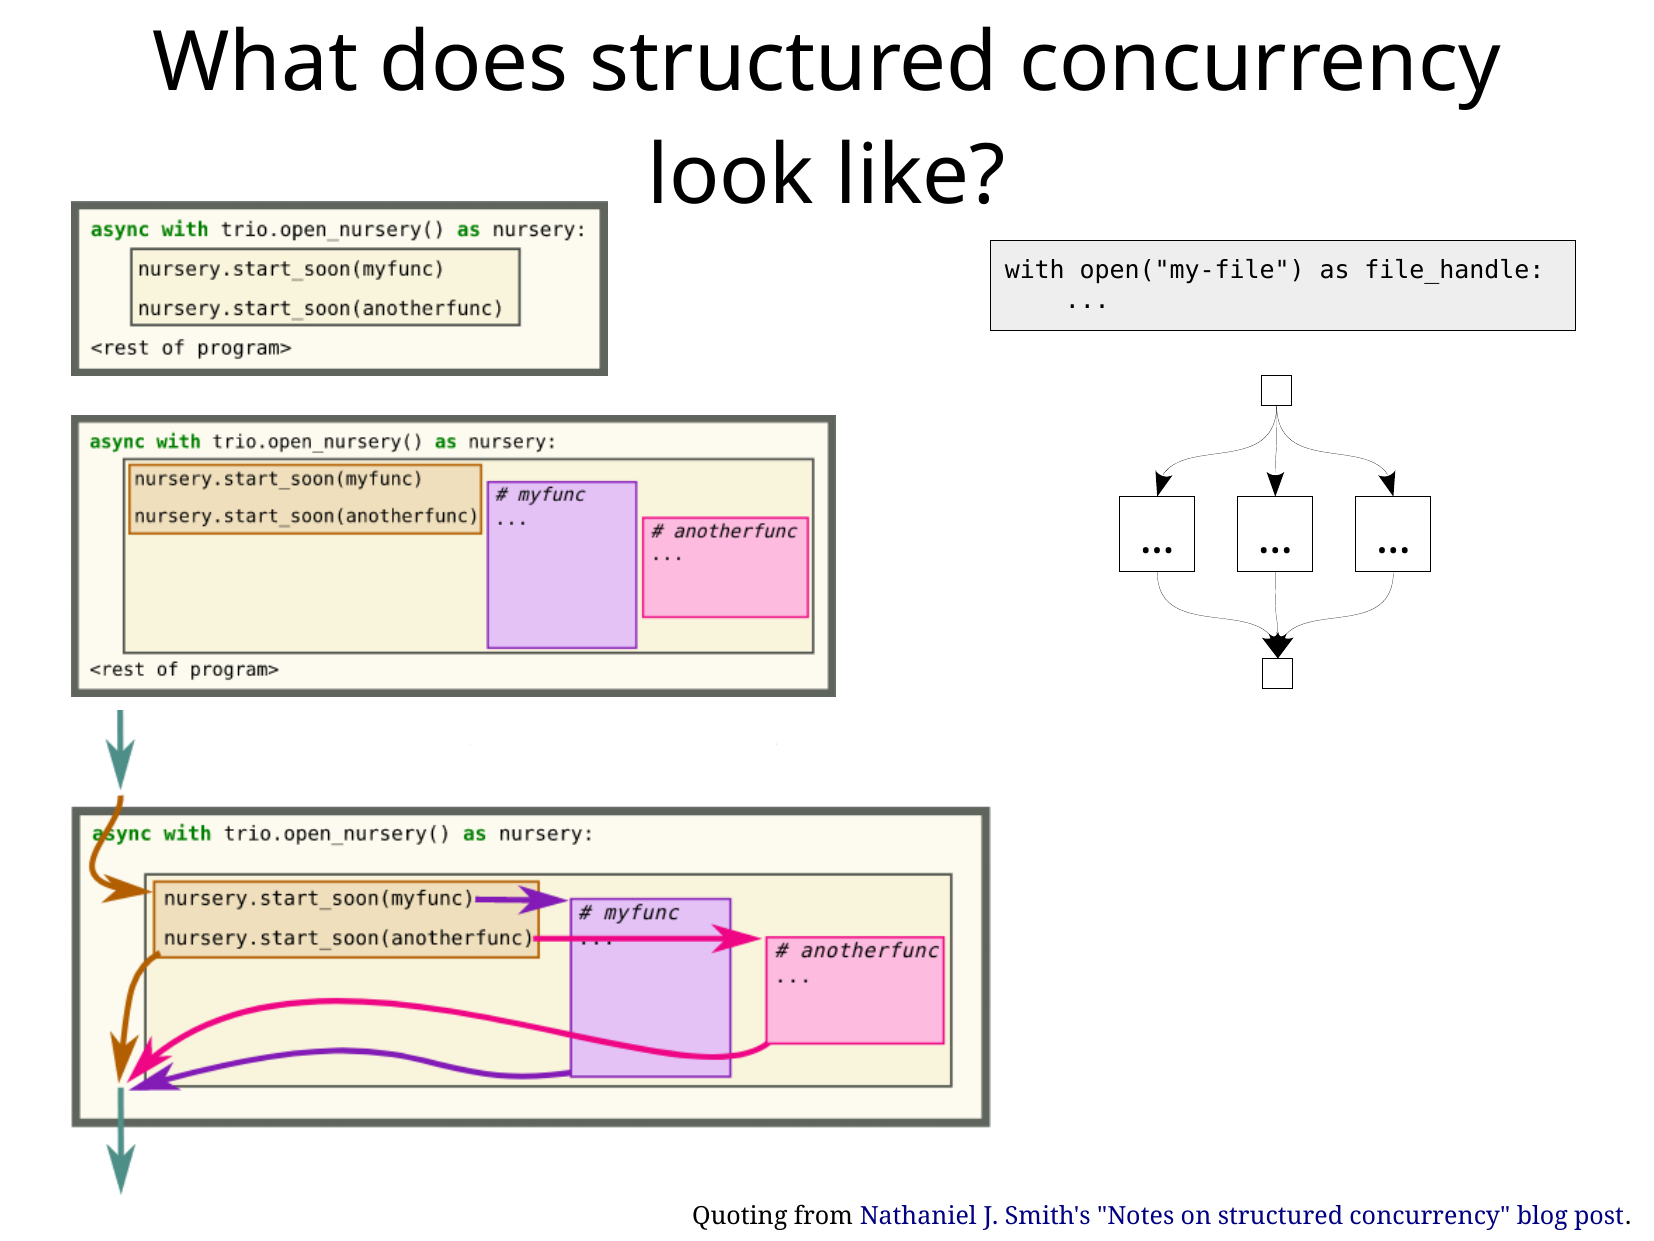

# What does structured concurrency look like?
with open("my-file") as file_handle:
 ...
...
...
...
Quoting from Nathaniel J. Smith's "Notes on structured concurrency" blog post.